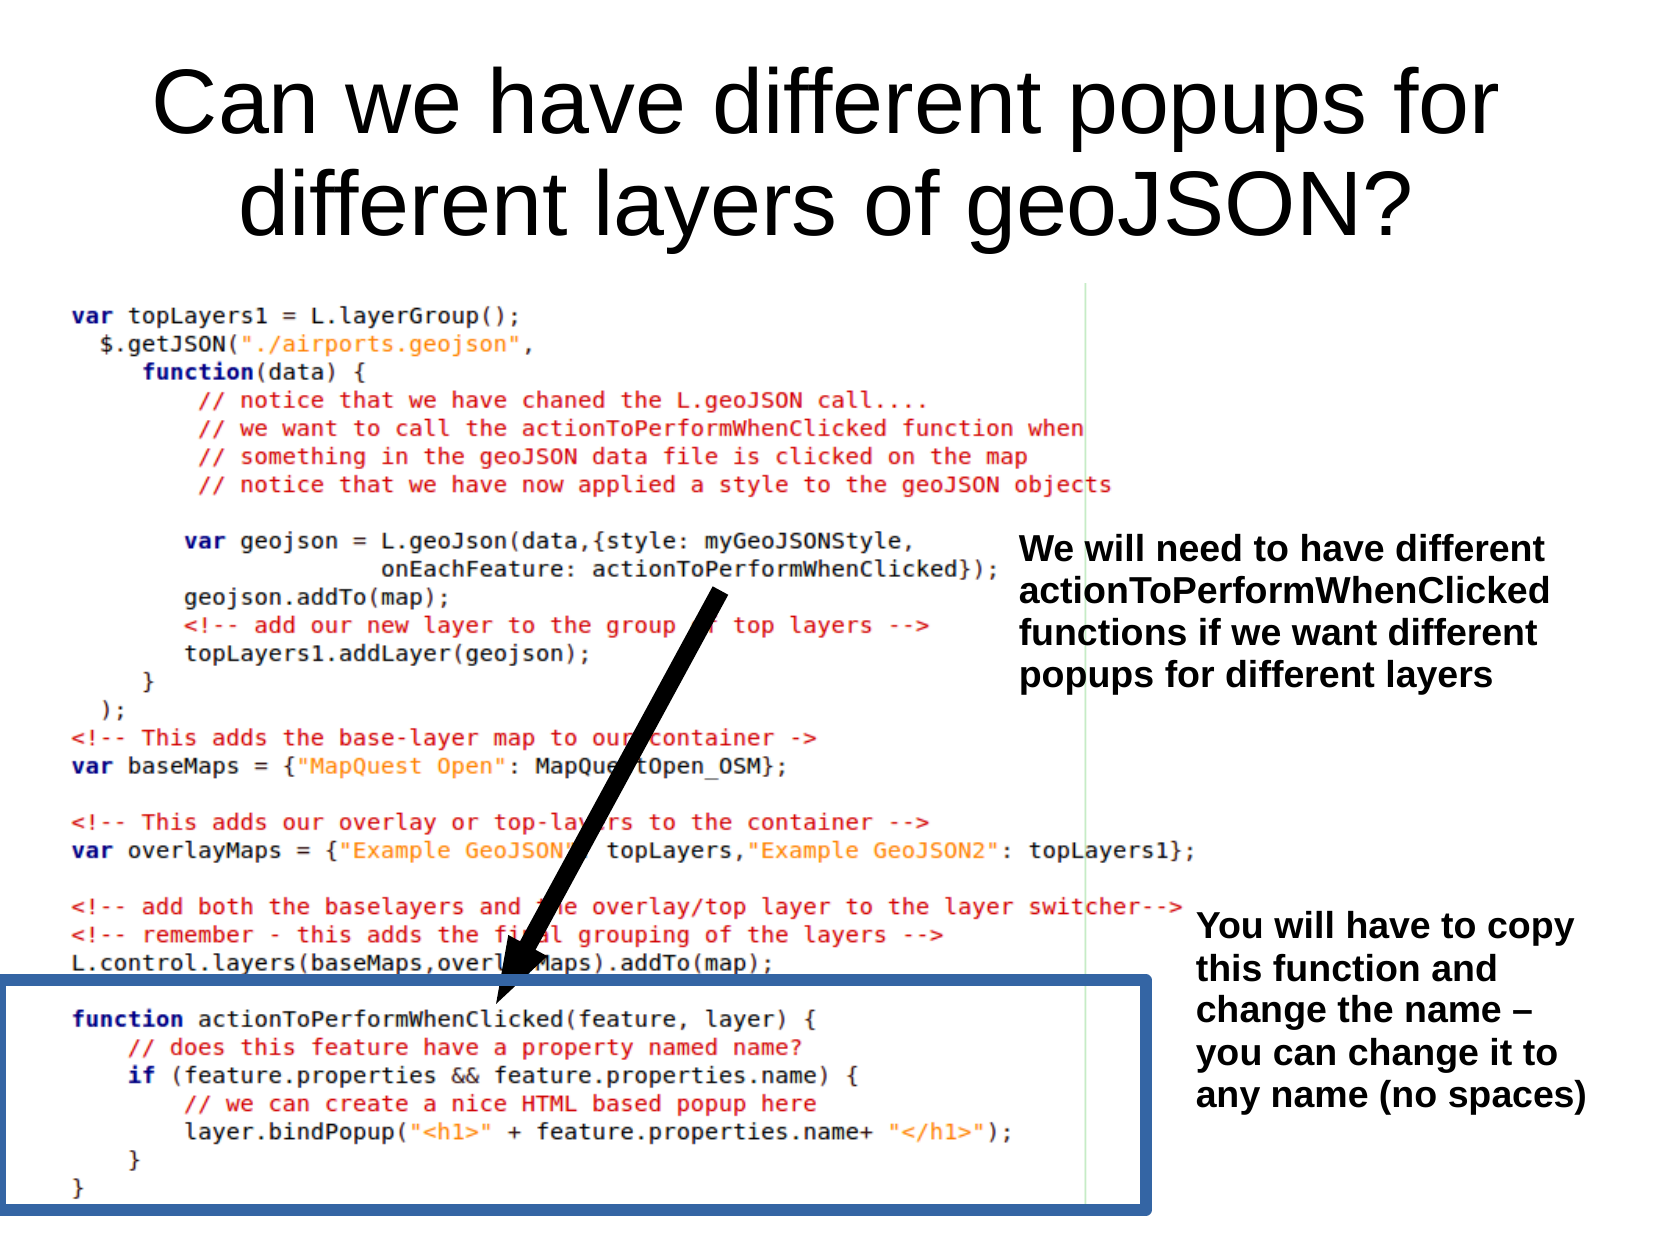

# Can we have different popups for different layers of geoJSON?
We will need to have different actionToPerformWhenClicked functions if we want different popups for different layers
You will have to copy this function and change the name – you can change it to any name (no spaces)